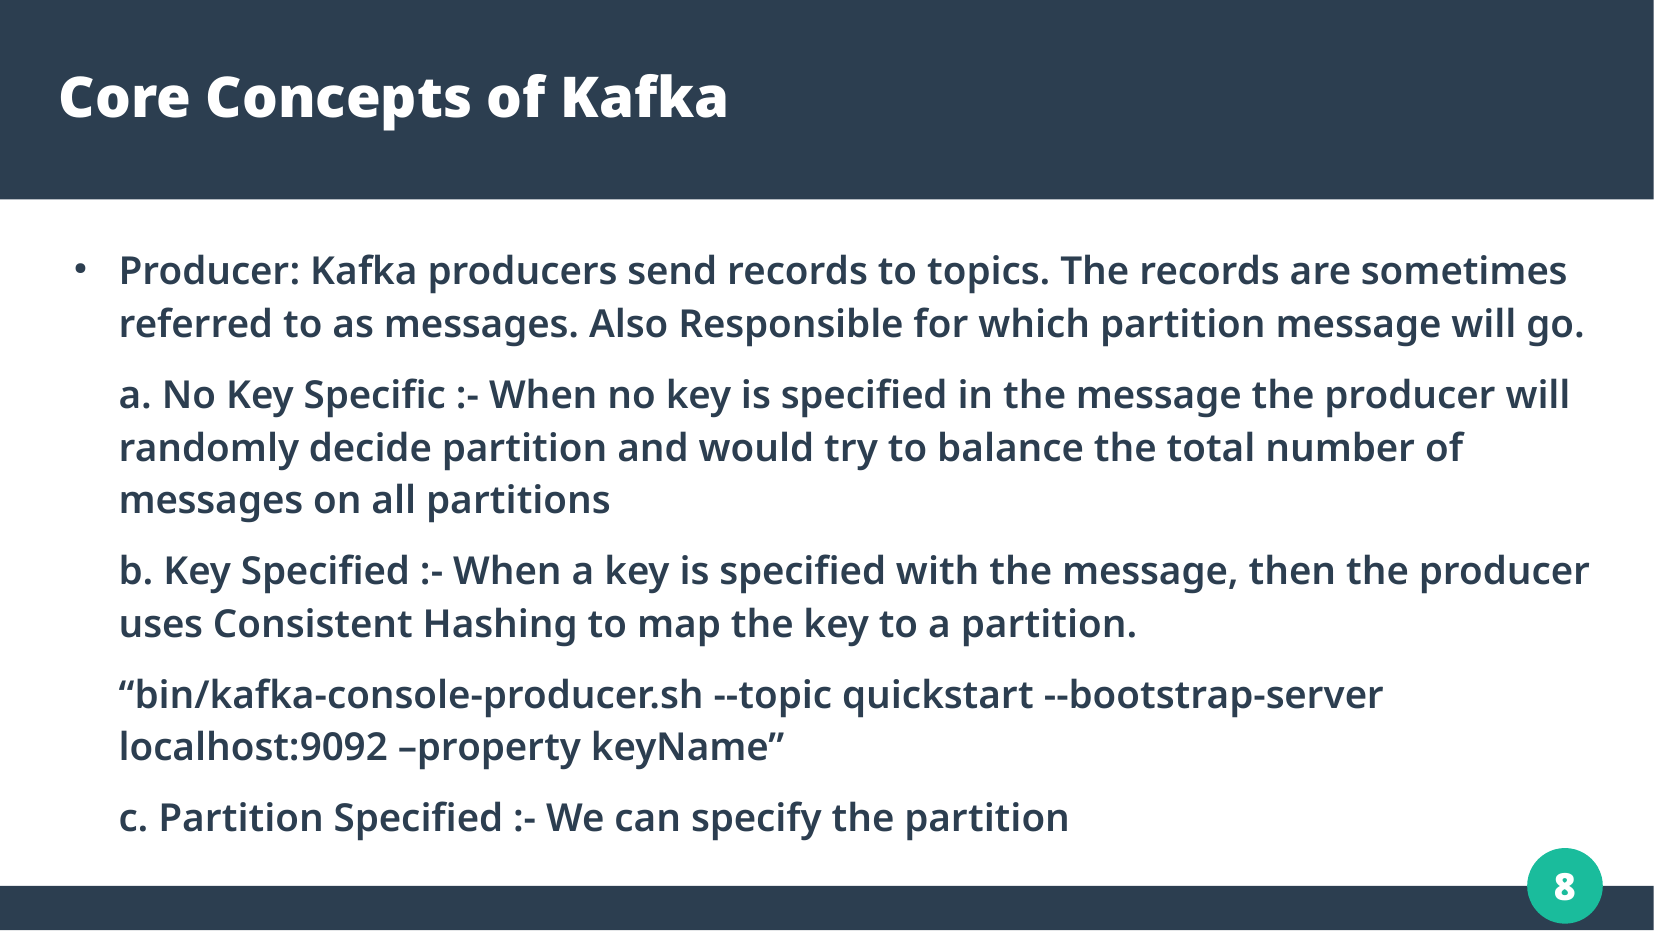

Core Concepts of Kafka
# Producer: Kafka producers send records to topics. The records are sometimes referred to as messages. Also Responsible for which partition message will go.
a. No Key Specific :- When no key is specified in the message the producer will randomly decide partition and would try to balance the total number of messages on all partitions
b. Key Specified :- When a key is specified with the message, then the producer uses Consistent Hashing to map the key to a partition.
“bin/kafka-console-producer.sh --topic quickstart --bootstrap-server localhost:9092 –property keyName”
c. Partition Specified :- We can specify the partition